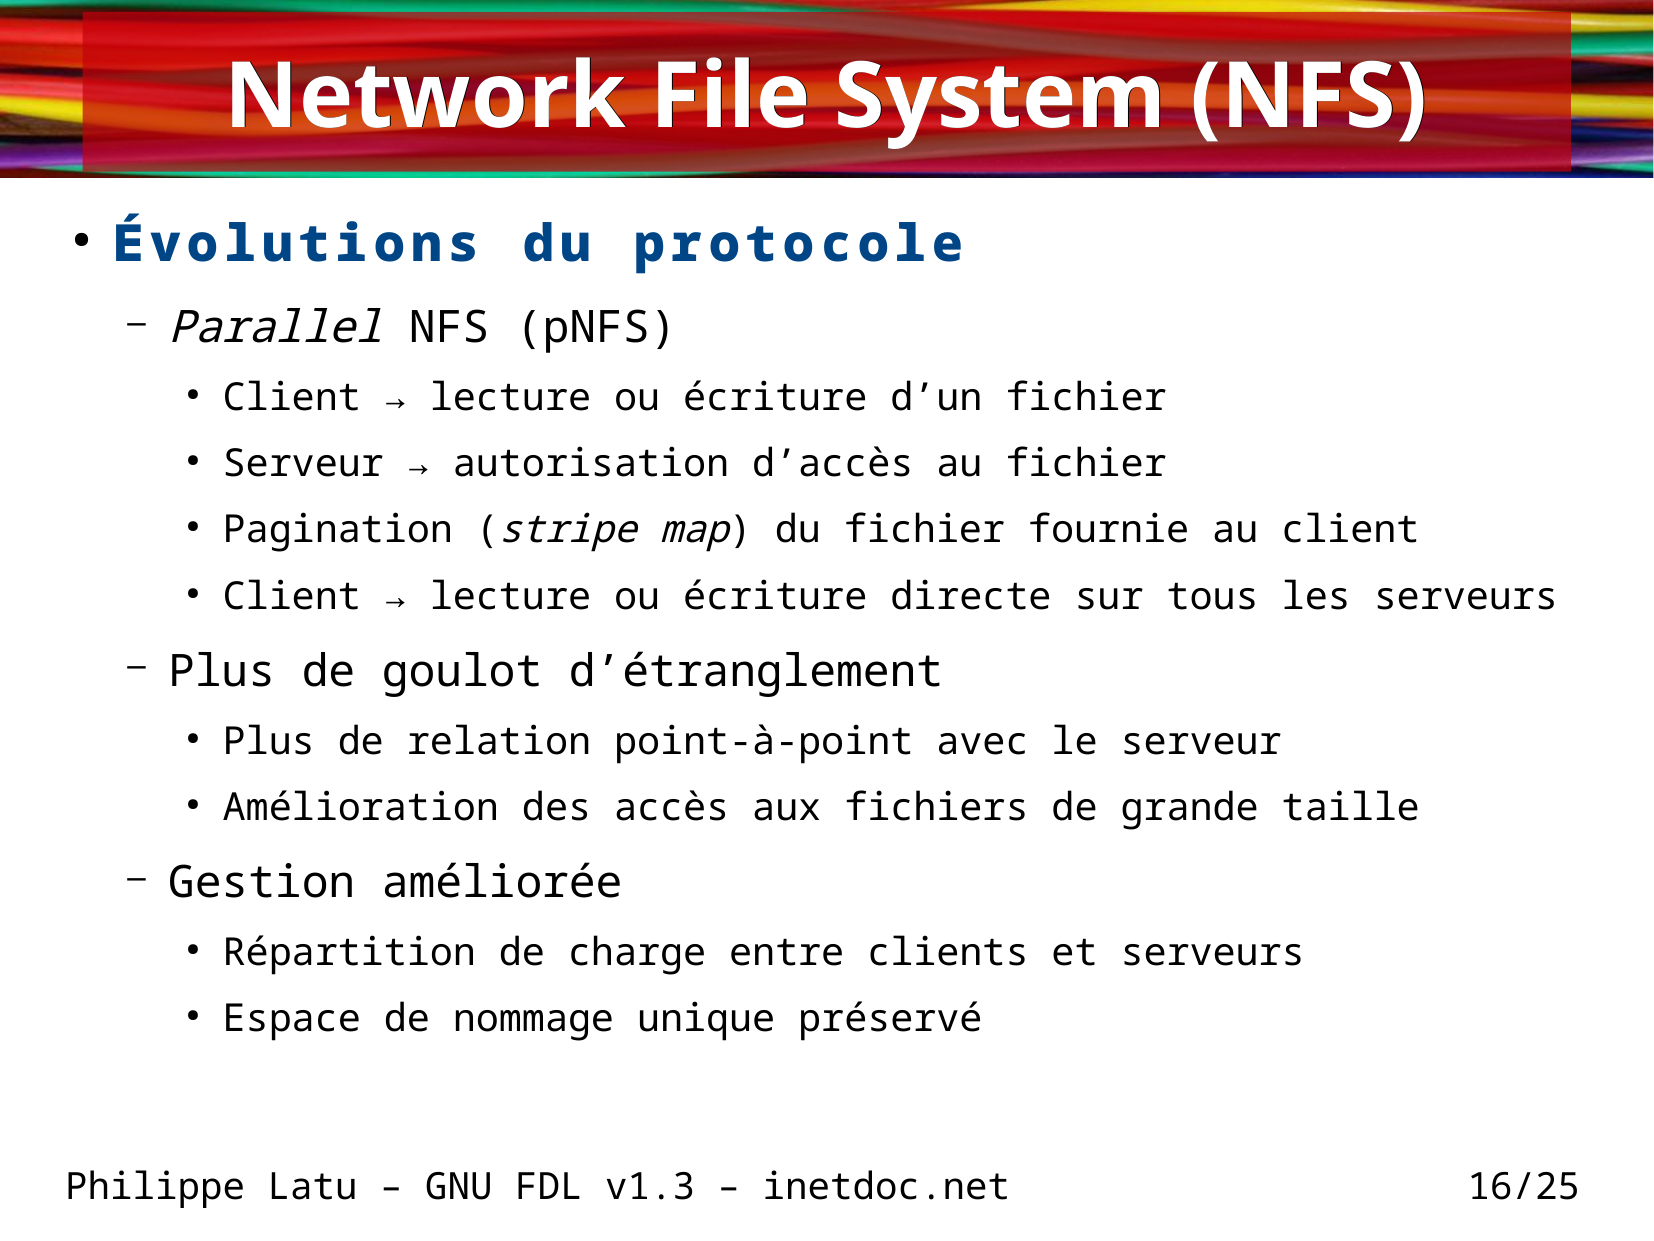

# Network File System (NFS)
Évolutions du protocole
Parallel NFS (pNFS)
Client → lecture ou écriture d’un fichier
Serveur → autorisation d’accès au fichier
Pagination (stripe map) du fichier fournie au client
Client → lecture ou écriture directe sur tous les serveurs
Plus de goulot d’étranglement
Plus de relation point-à-point avec le serveur
Amélioration des accès aux fichiers de grande taille
Gestion améliorée
Répartition de charge entre clients et serveurs
Espace de nommage unique préservé
Philippe Latu – GNU FDL v1.3 – inetdoc.net /25